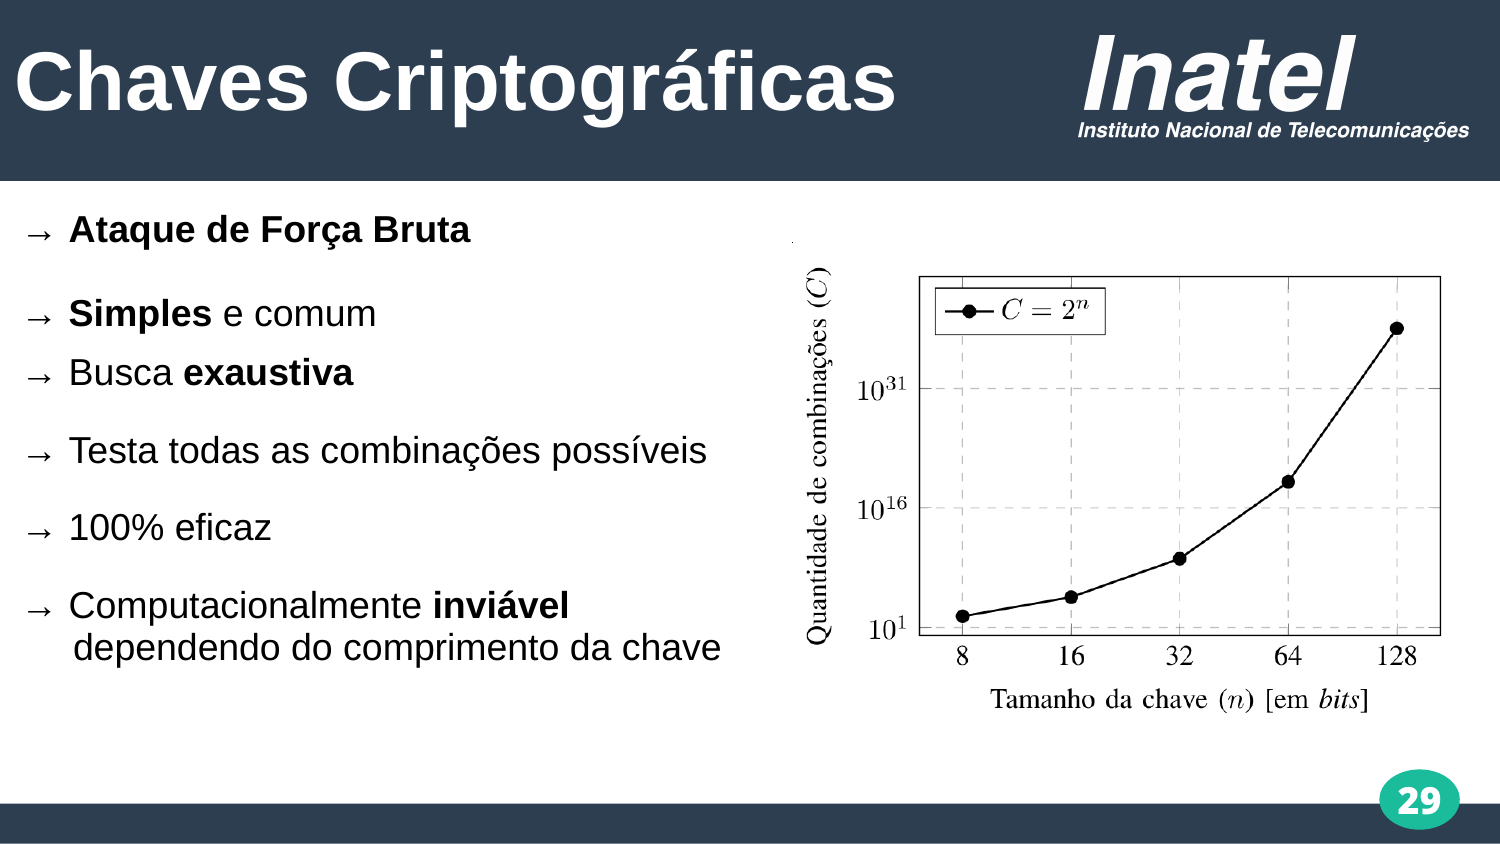

Chaves Criptográficas
→ Ataque de Força Bruta
→ Simples e comum
→ Busca exaustiva
→ Testa todas as combinações possíveis
→ 100% eficaz
→ Computacionalmente inviável
 dependendo do comprimento da chave
29